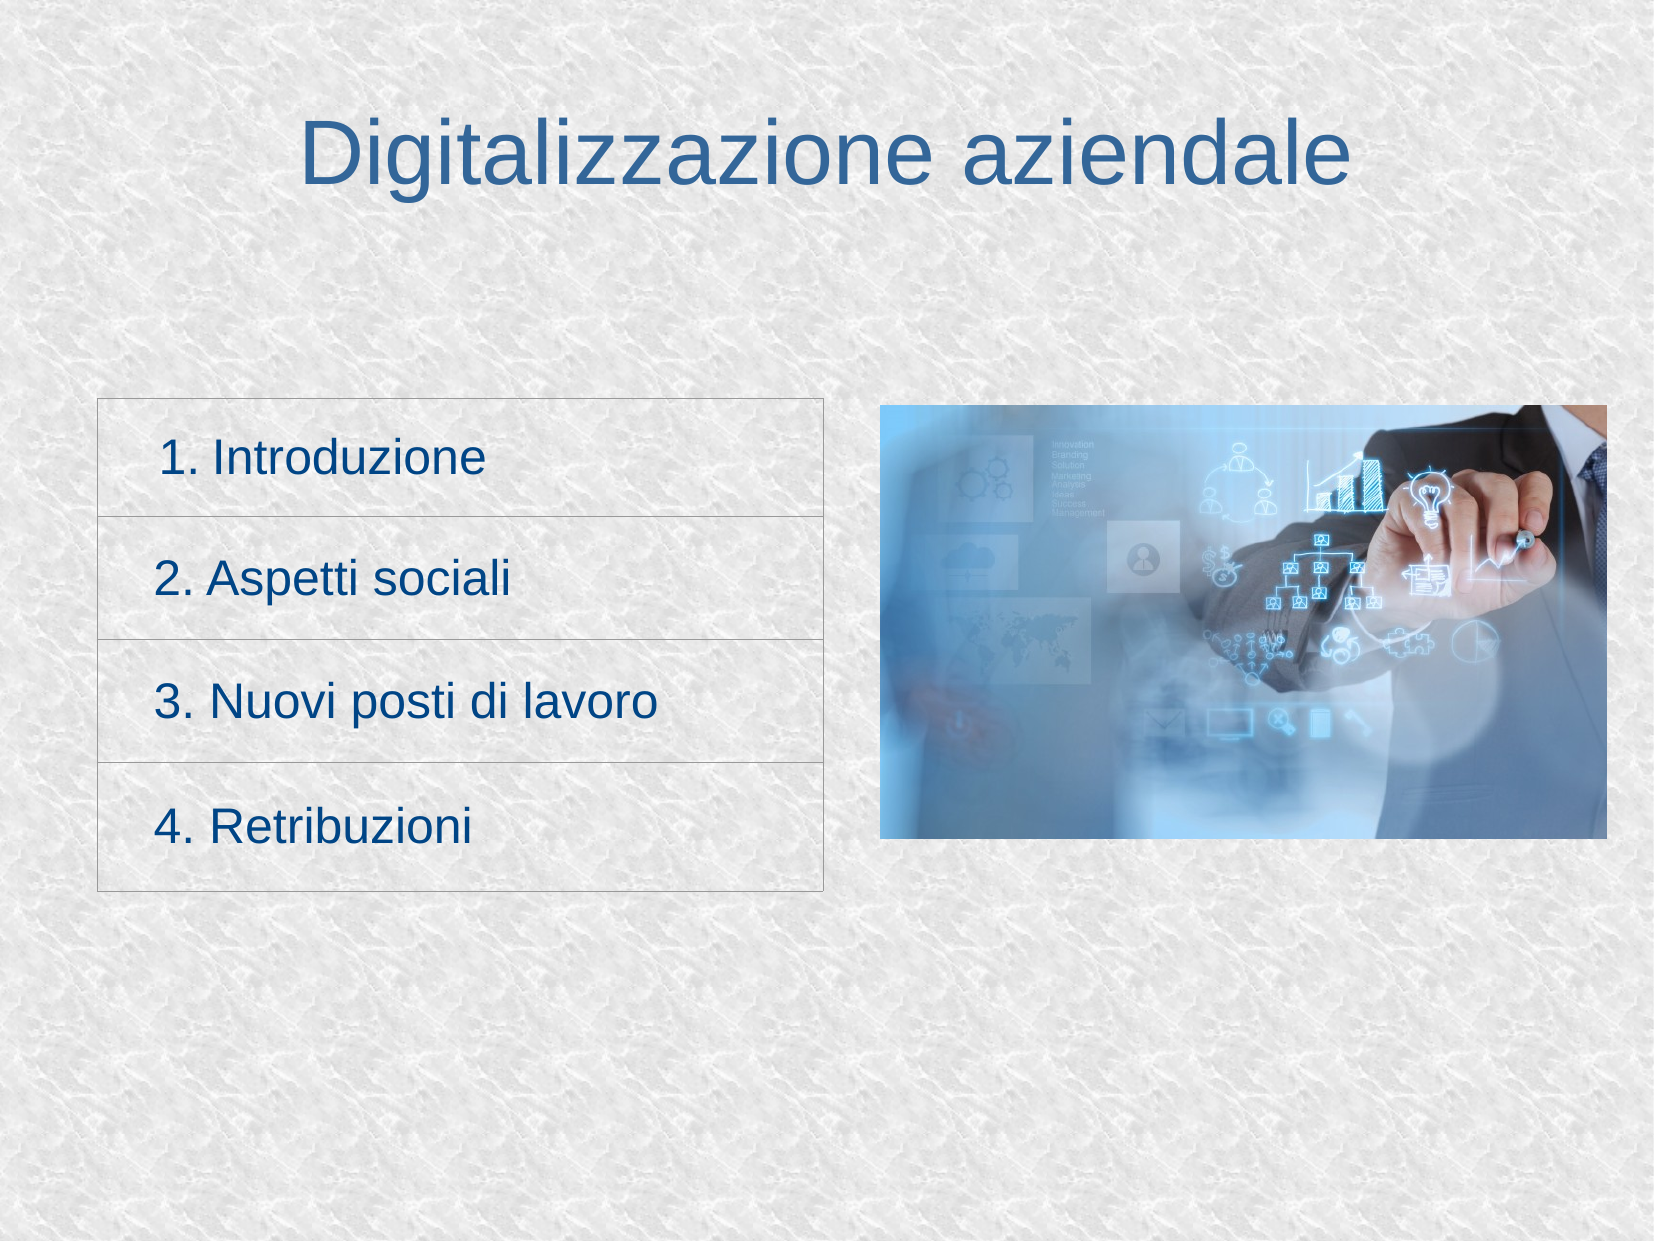

# Digitalizzazione aziendale
| 1. Introduzione |
| --- |
| 2. Aspetti sociali |
| 3. Nuovi posti di lavoro |
| 4. Retribuzioni |